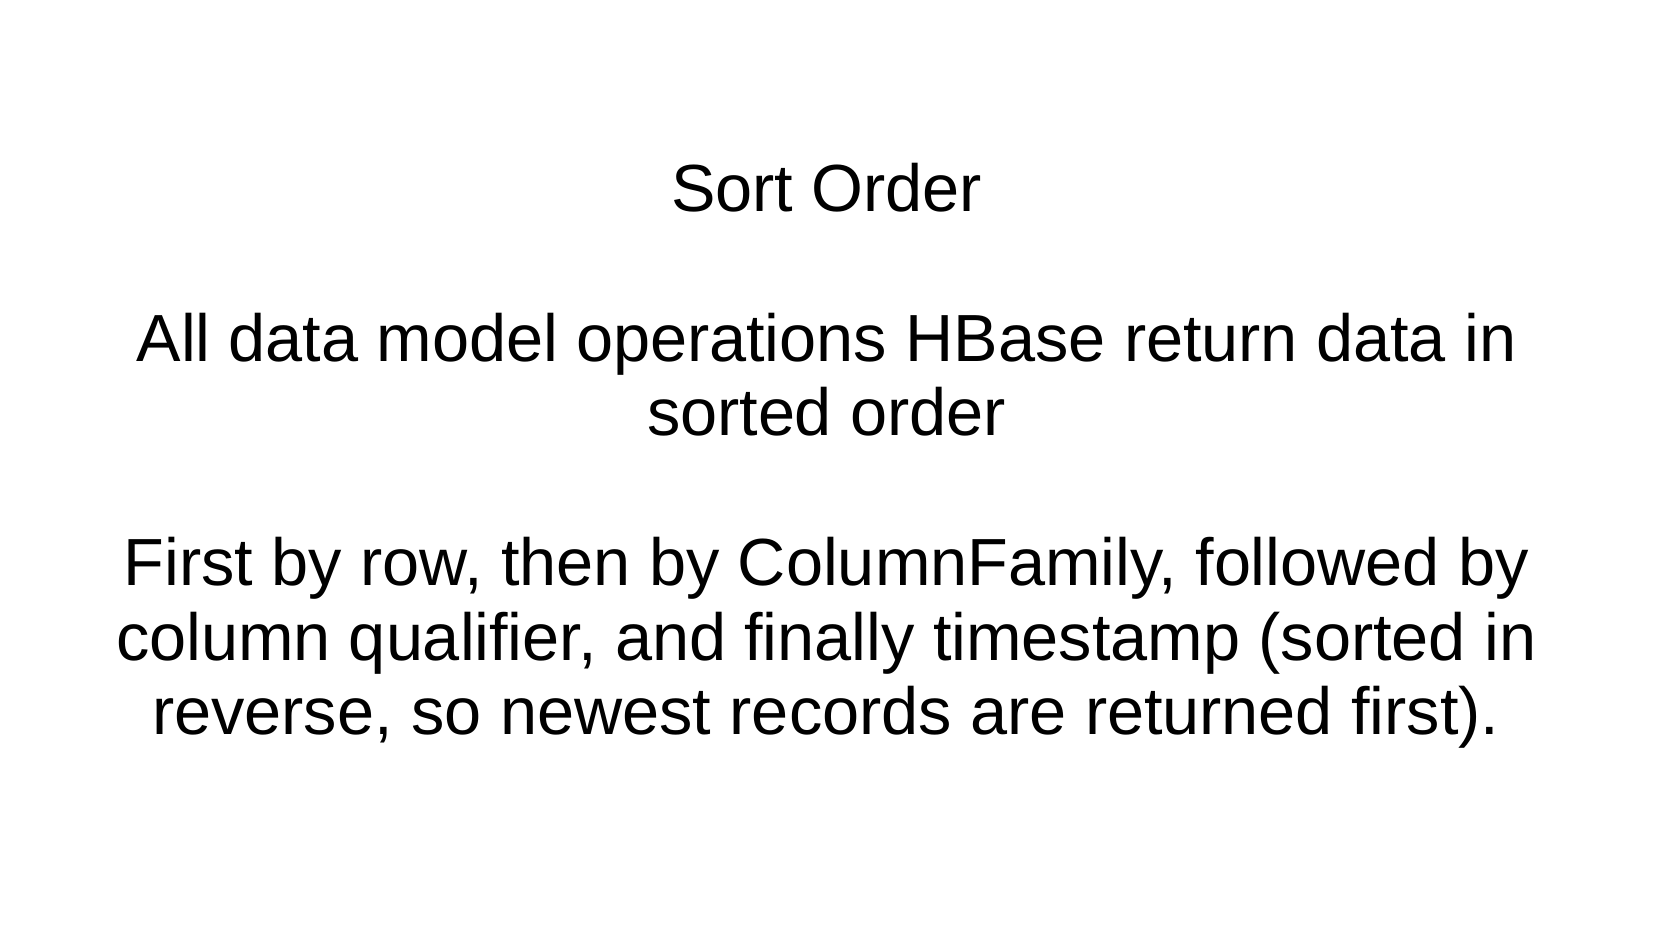

# Sort Order
All data model operations HBase return data in sorted order
First by row, then by ColumnFamily, followed by column qualifier, and finally timestamp (sorted in reverse, so newest records are returned first).